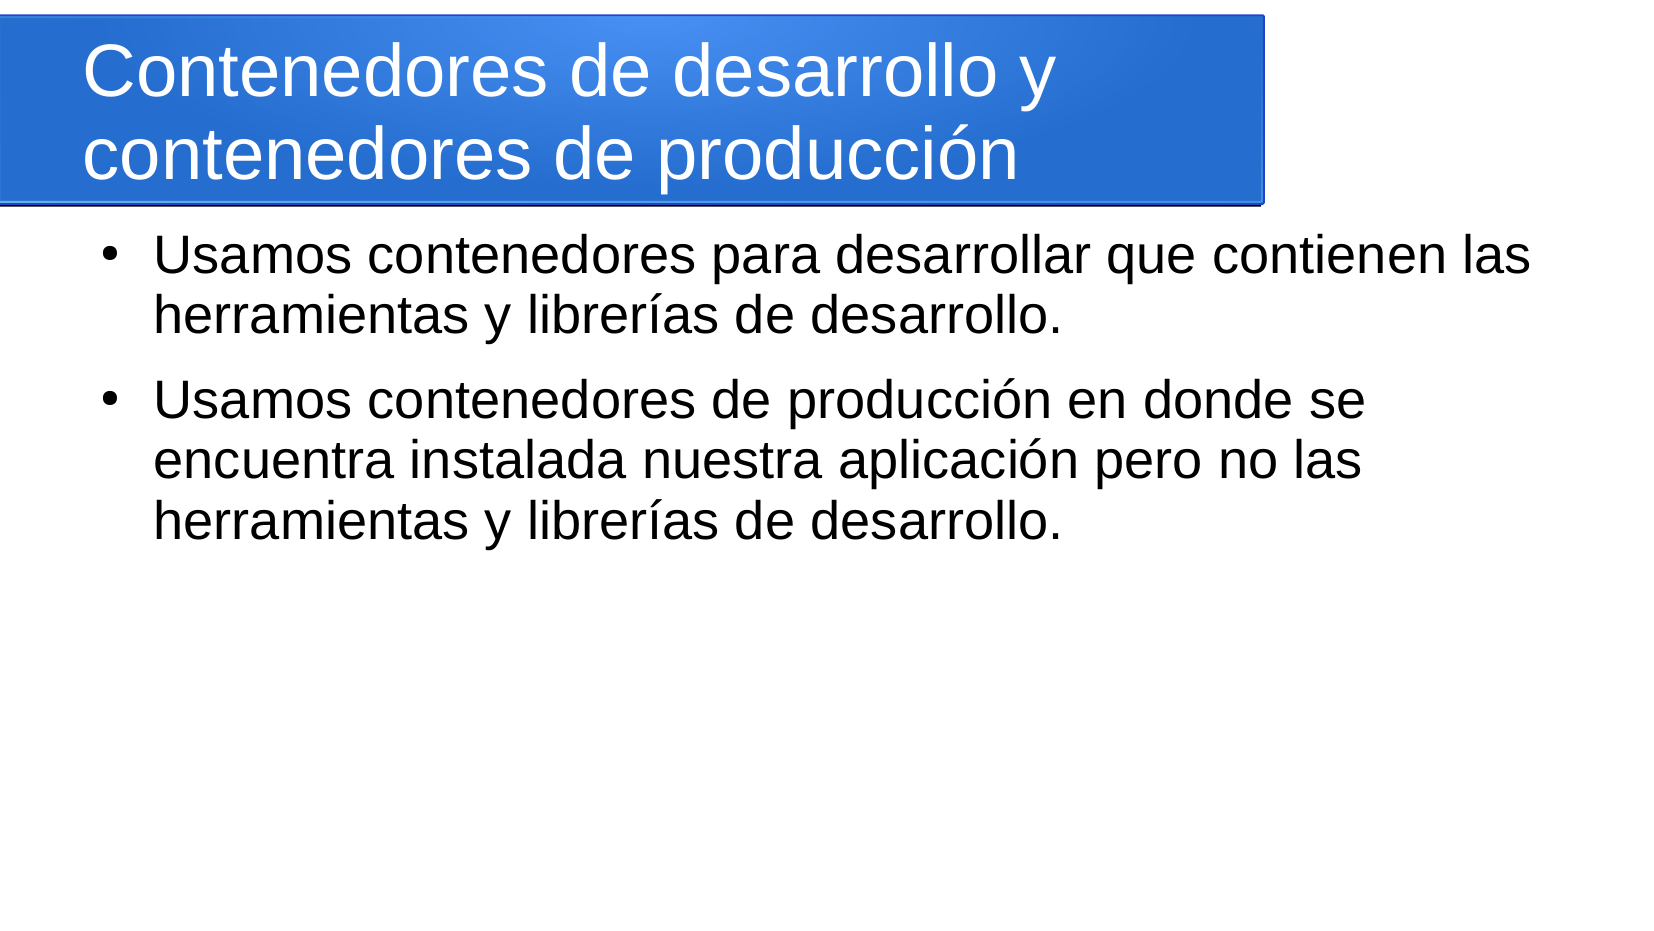

# Contenedores de desarrollo y contenedores de producción
Usamos contenedores para desarrollar que contienen las herramientas y librerías de desarrollo.
Usamos contenedores de producción en donde se encuentra instalada nuestra aplicación pero no las herramientas y librerías de desarrollo.